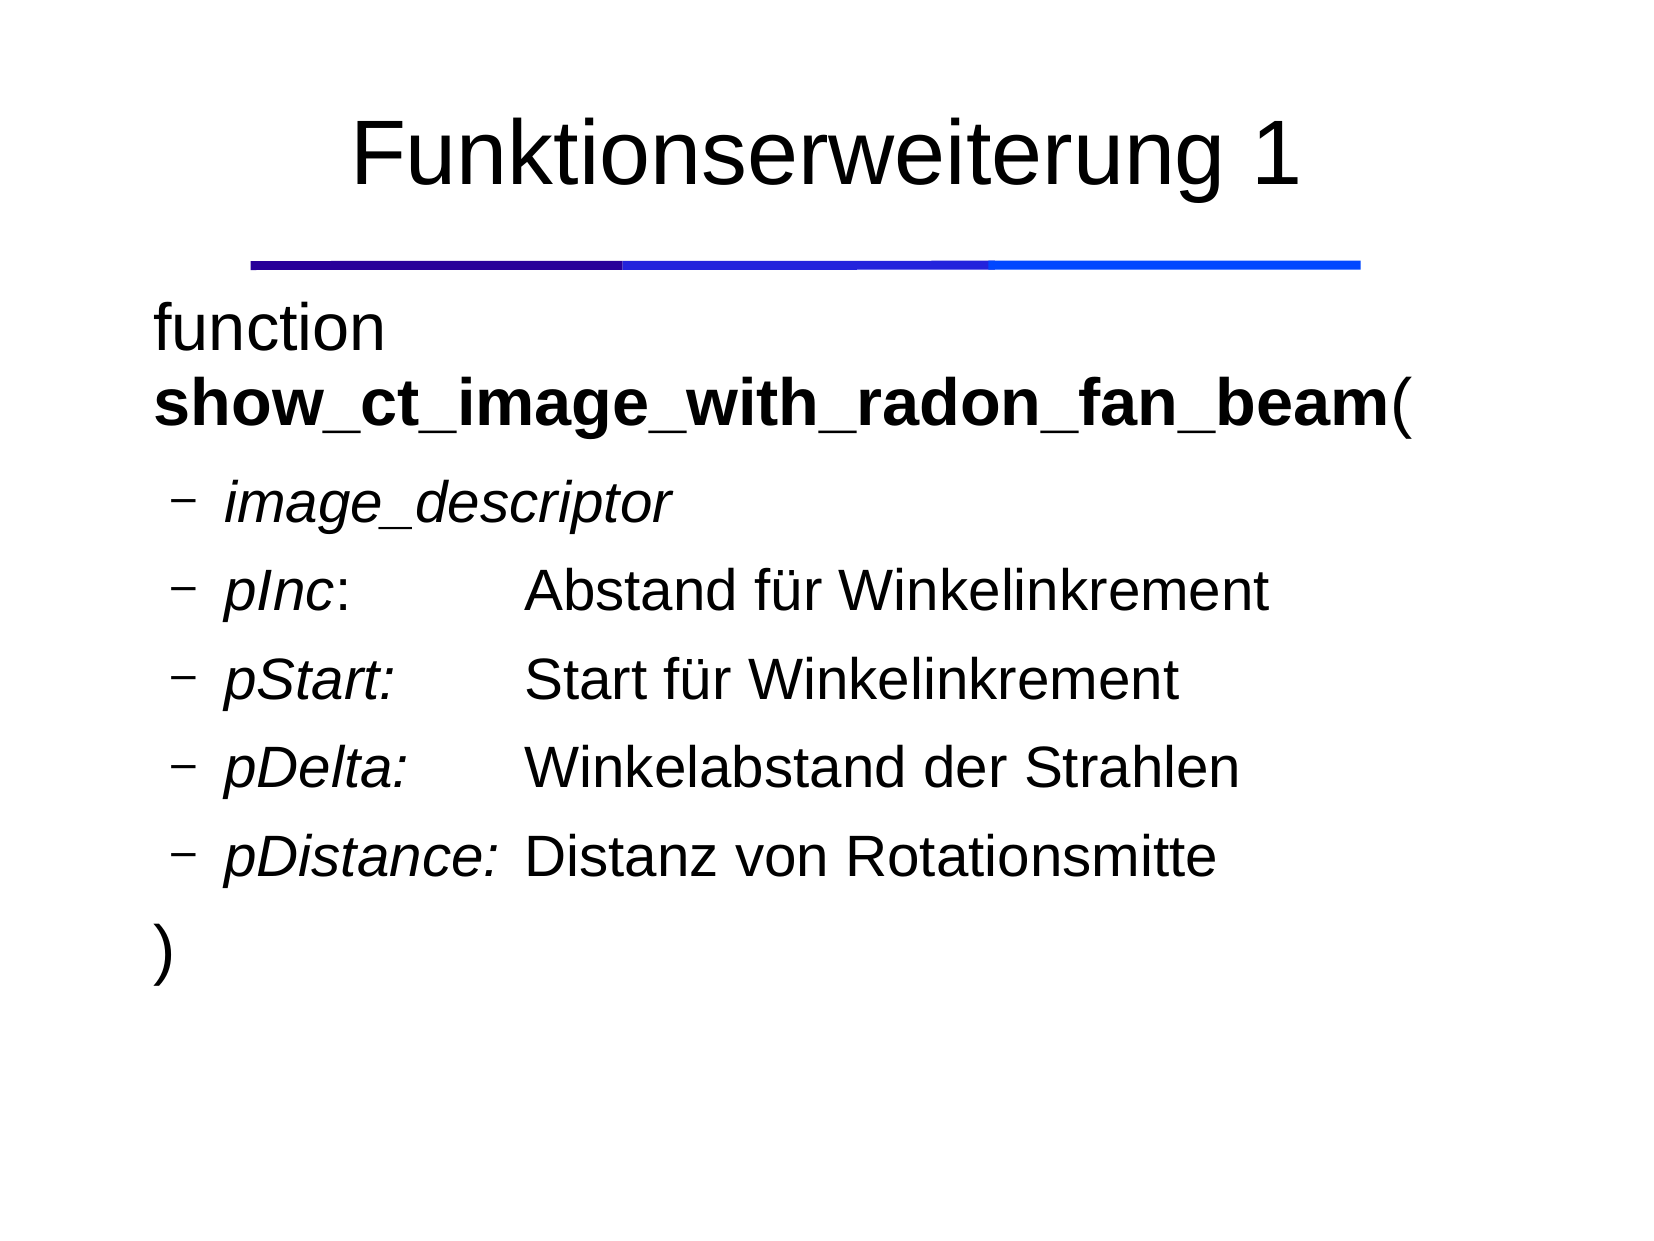

# Funktionserweiterung 1
function show_ct_image_with_radon_fan_beam(
image_descriptor
pInc: 			Abstand für Winkelinkrement
pStart:		Start für Winkelinkrement
pDelta:		Winkelabstand der Strahlen
pDistance: 	Distanz von Rotationsmitte
)